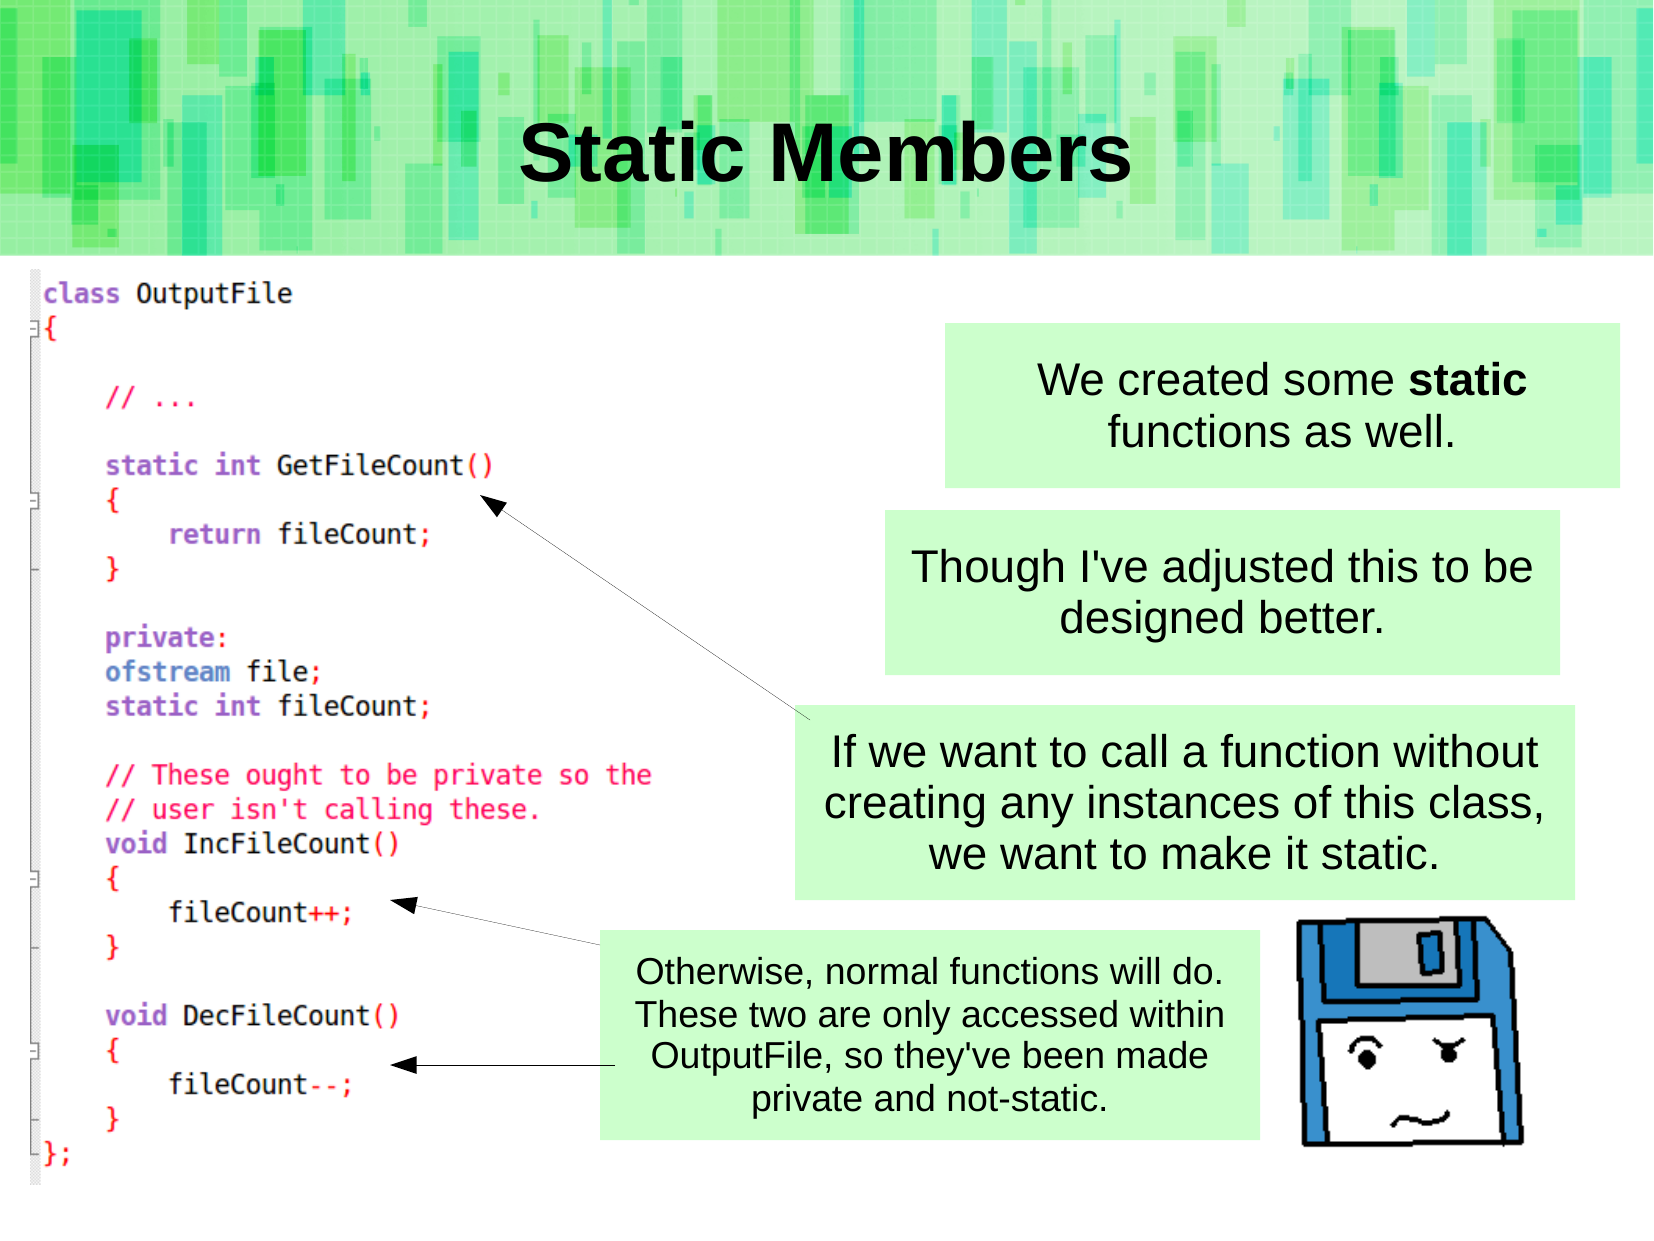

# Static Members
We created some static functions as well.
Though I've adjusted this to be designed better.
If we want to call a function without creating any instances of this class, we want to make it static.
Otherwise, normal functions will do. These two are only accessed within OutputFile, so they've been made private and not-static.